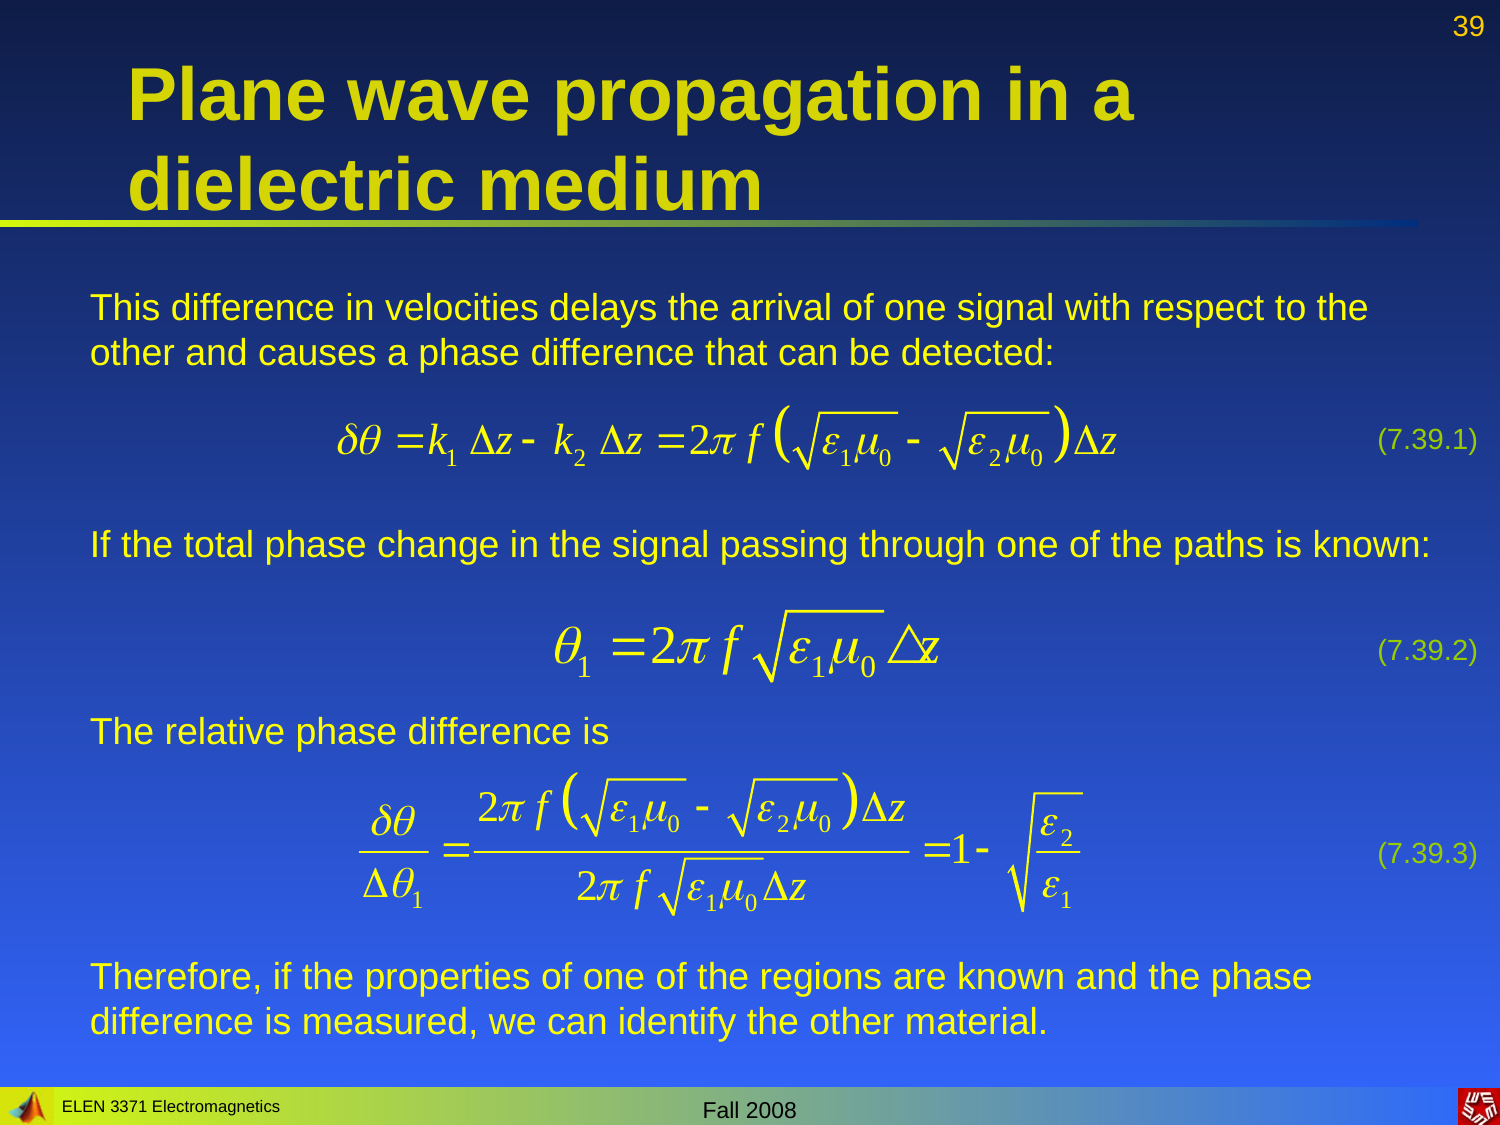

# Plane wave propagation in a dielectric medium
This difference in velocities delays the arrival of one signal with respect to the other and causes a phase difference that can be detected:
(7.39.1)
If the total phase change in the signal passing through one of the paths is known:
(7.39.2)
The relative phase difference is
(7.39.3)
Therefore, if the properties of one of the regions are known and the phase difference is measured, we can identify the other material.